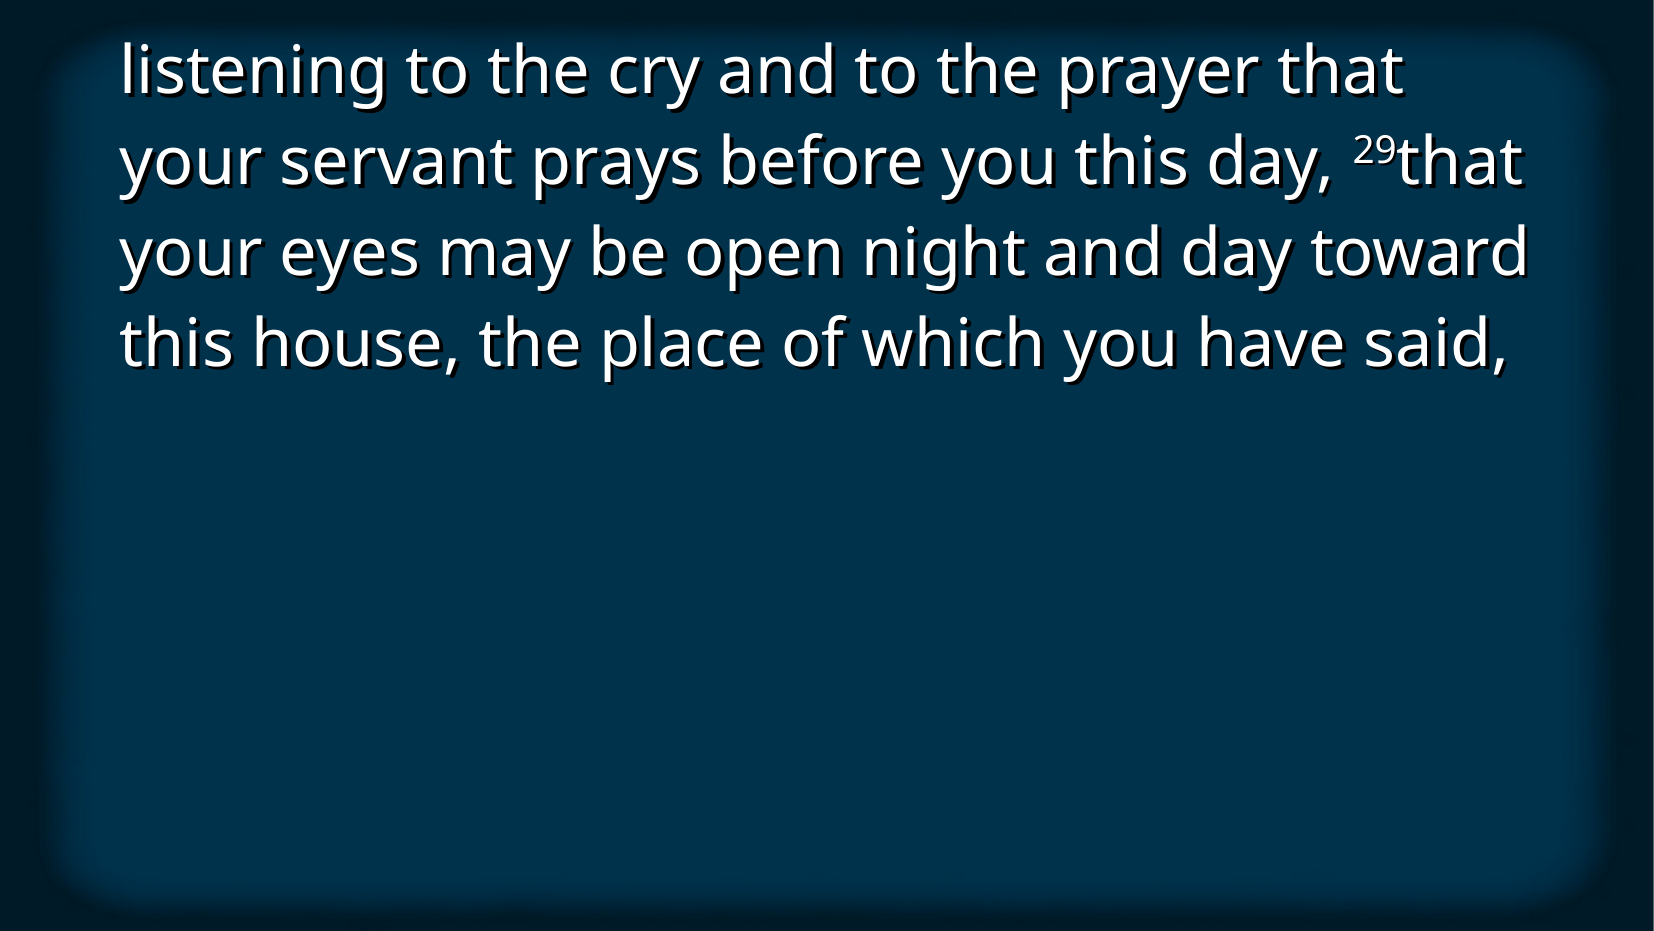

listening to the cry and to the prayer that your servant prays before you this day, 29that your eyes may be open night and day toward this house, the place of which you have said,